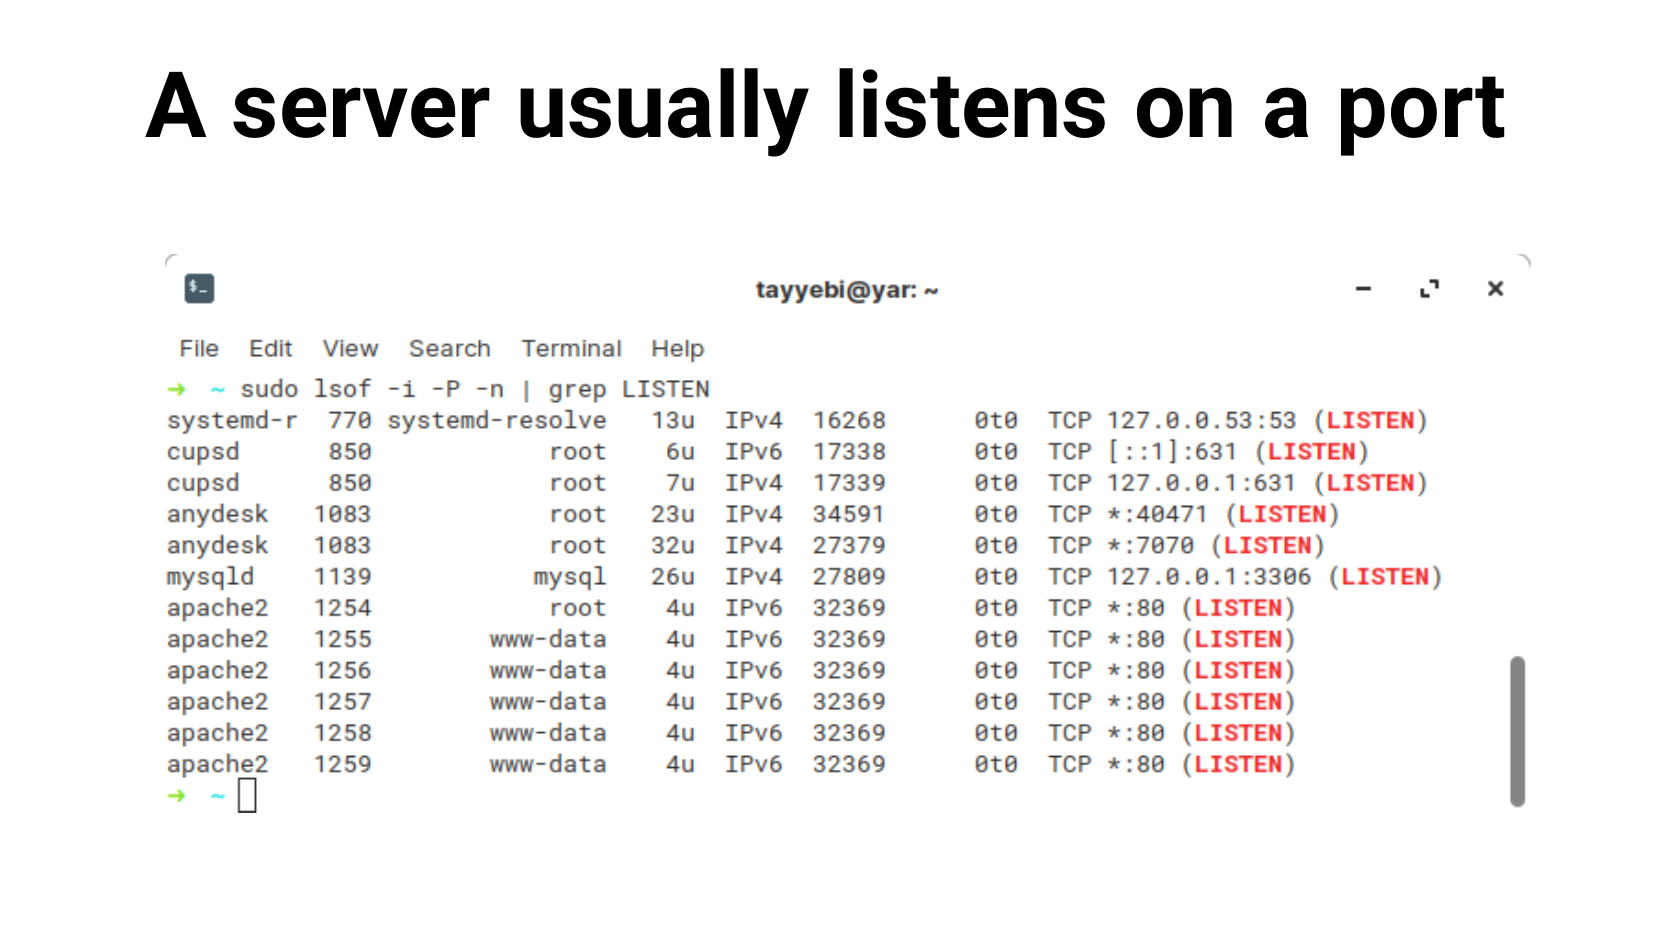

# A server usually listens on a port